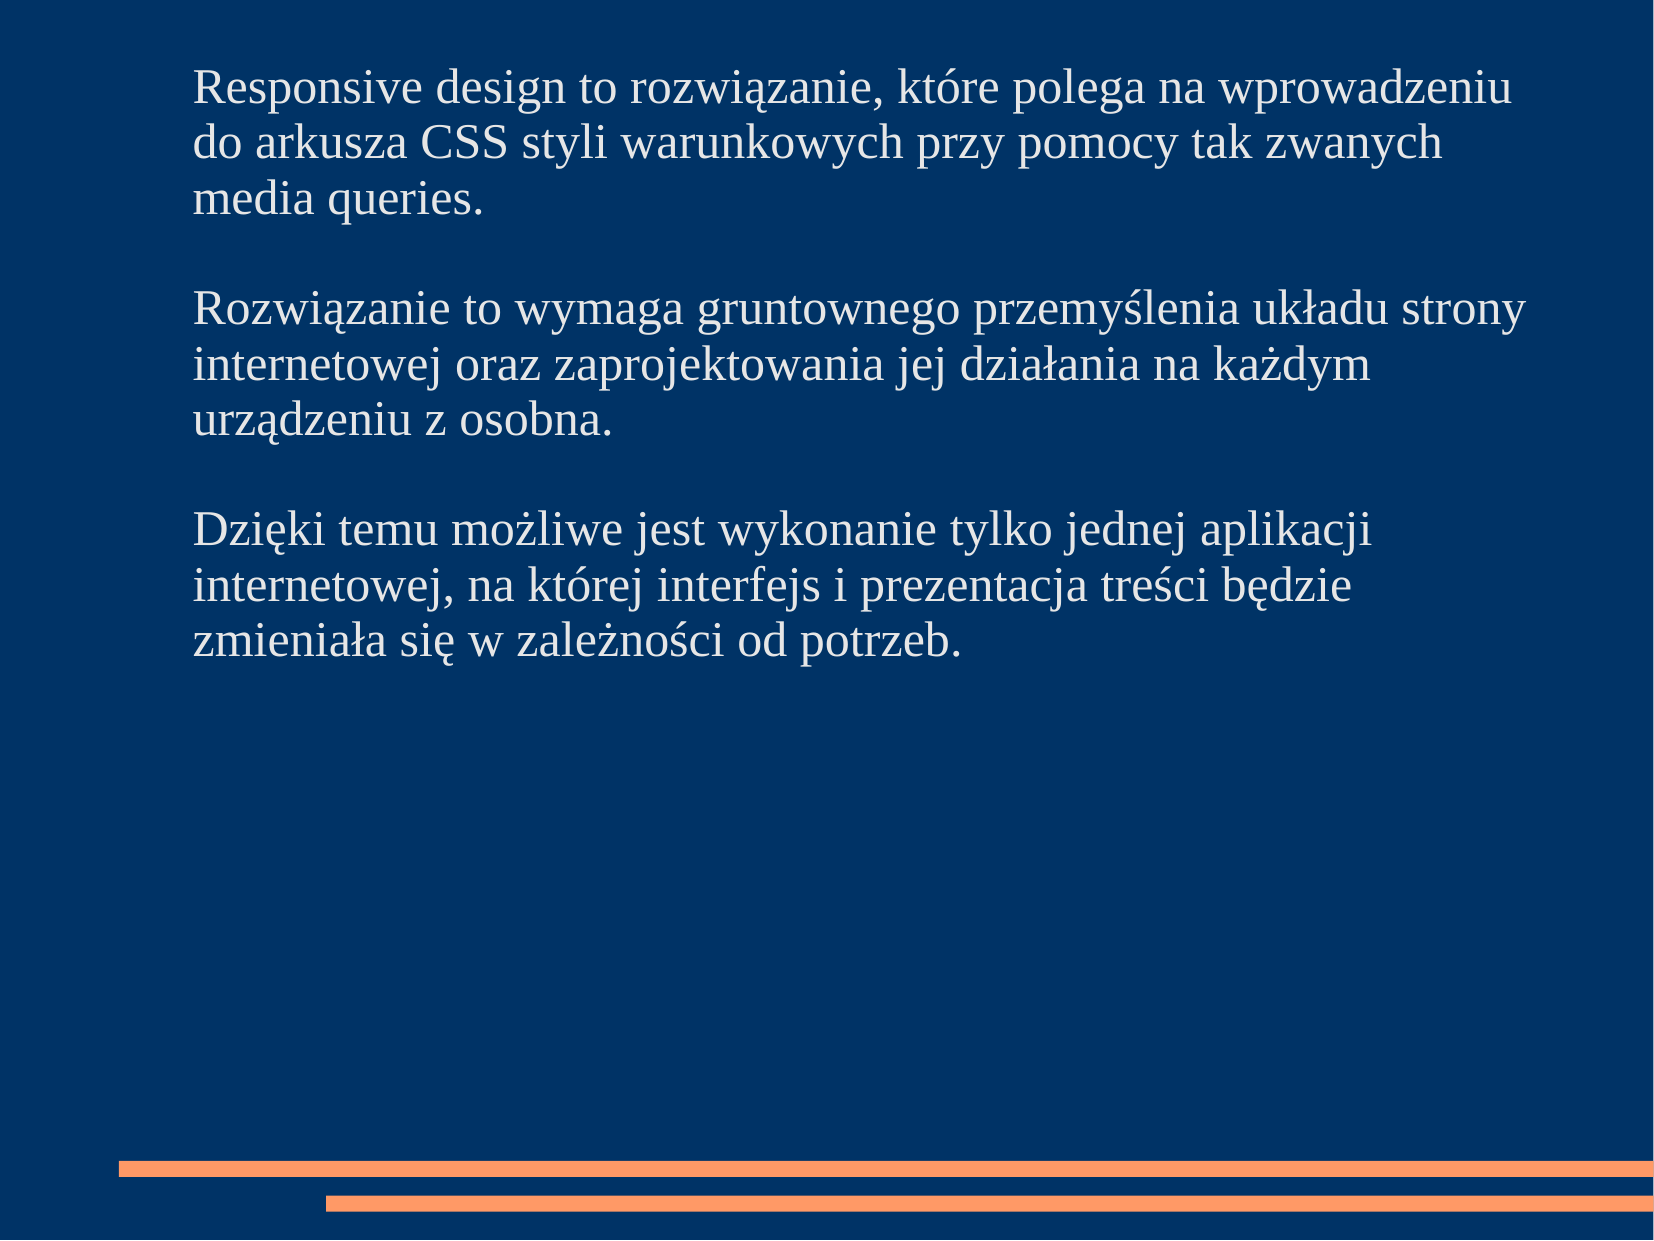

# Responsive design to rozwiązanie, które polega na wprowadzeniu do arkusza CSS styli warunkowych przy pomocy tak zwanych media queries. Rozwiązanie to wymaga gruntownego przemyślenia układu strony internetowej oraz zaprojektowania jej działania na każdym urządzeniu z osobna. Dzięki temu możliwe jest wykonanie tylko jednej aplikacji internetowej, na której interfejs i prezentacja treści będzie zmieniała się w zależności od potrzeb.